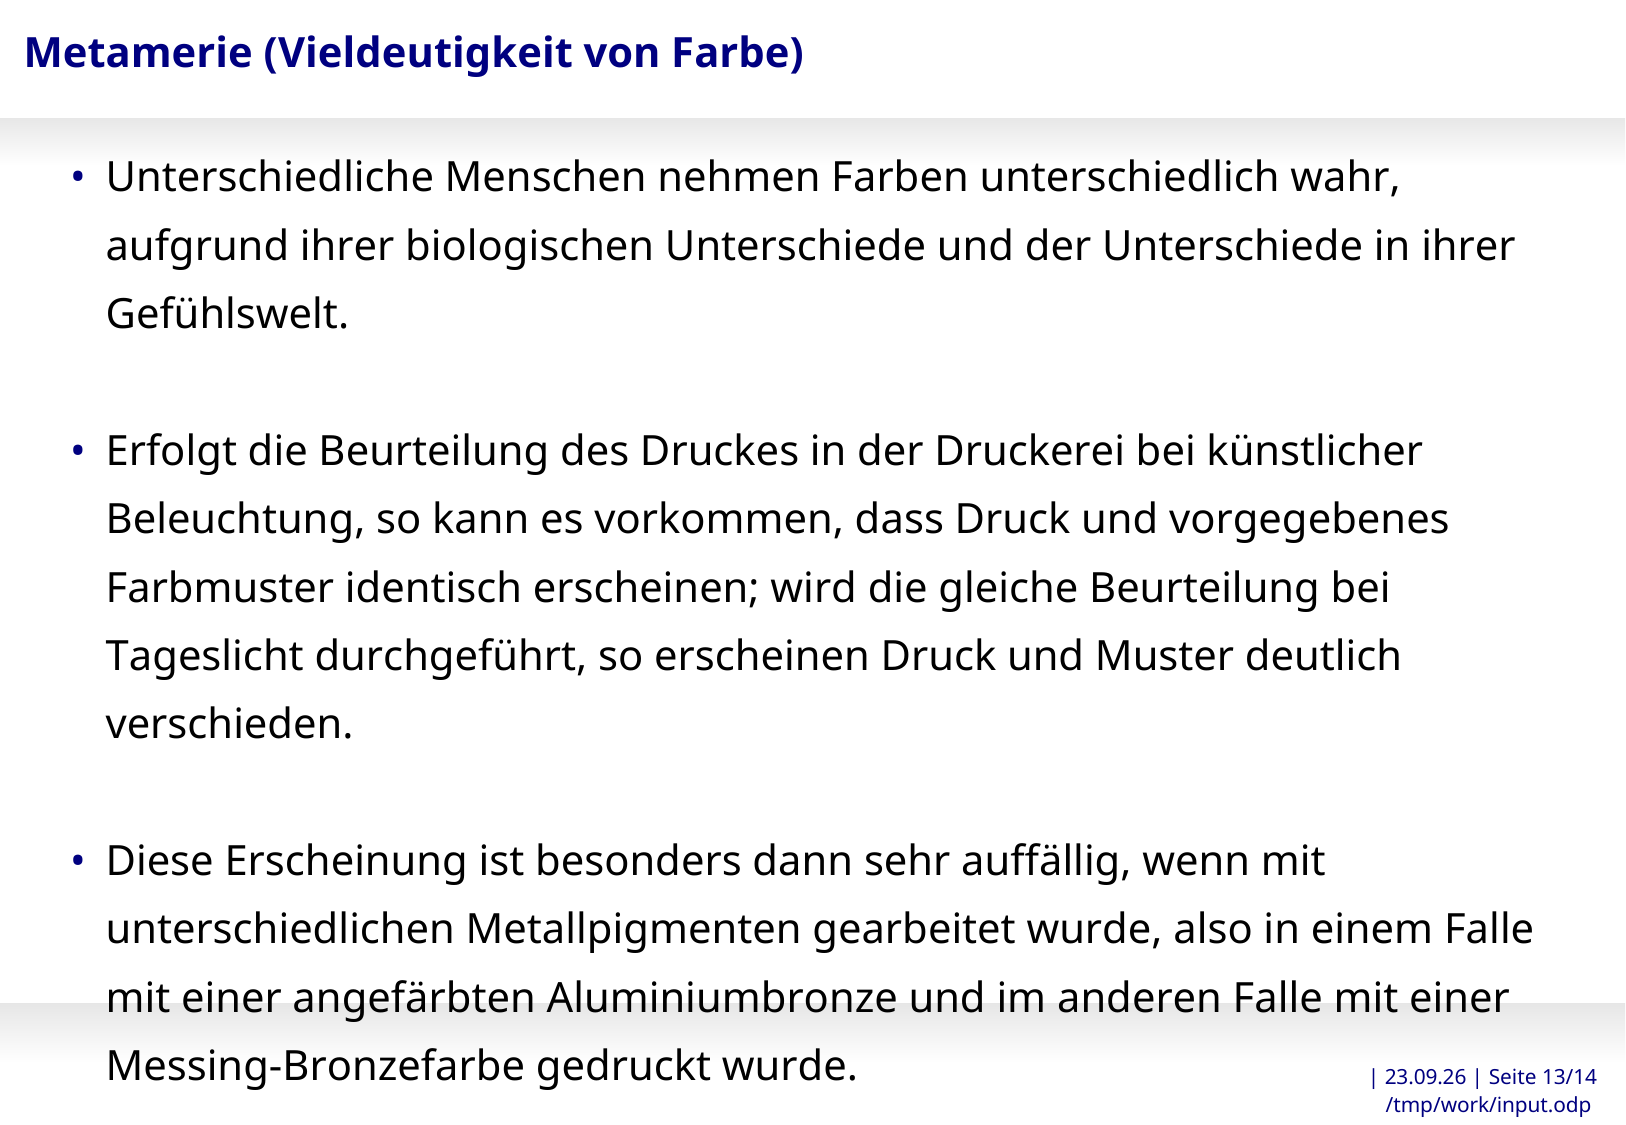

# Metamerie (Vieldeutigkeit von Farbe)
Unterschiedliche Menschen nehmen Farben unterschiedlich wahr, aufgrund ihrer biologischen Unterschiede und der Unterschiede in ihrer Gefühlswelt.
Erfolgt die Beurteilung des Druckes in der Druckerei bei künstlicher Beleuchtung, so kann es vorkommen, dass Druck und vorgegebenes Farbmuster identisch erscheinen; wird die gleiche Beurteilung bei Tageslicht durchgeführt, so erscheinen Druck und Muster deutlich verschieden.
Diese Erscheinung ist besonders dann sehr auffällig, wenn mit unterschiedlichen Metallpigmenten gearbeitet wurde, also in einem Falle mit einer angefärbten Aluminiumbronze und im anderen Falle mit einer Messing-Bronzefarbe gedruckt wurde.
Die Beurteilung der Farbe sollte demnach immer bei der Beleuchtung vorgenommen werden, bei der sich bei späterer Anwendung des Druckes die richtigen Farben zeigen. Nach Möglichkeit von der Person, welche als erste die Beurteilung der Farbe vorgenommen hat.